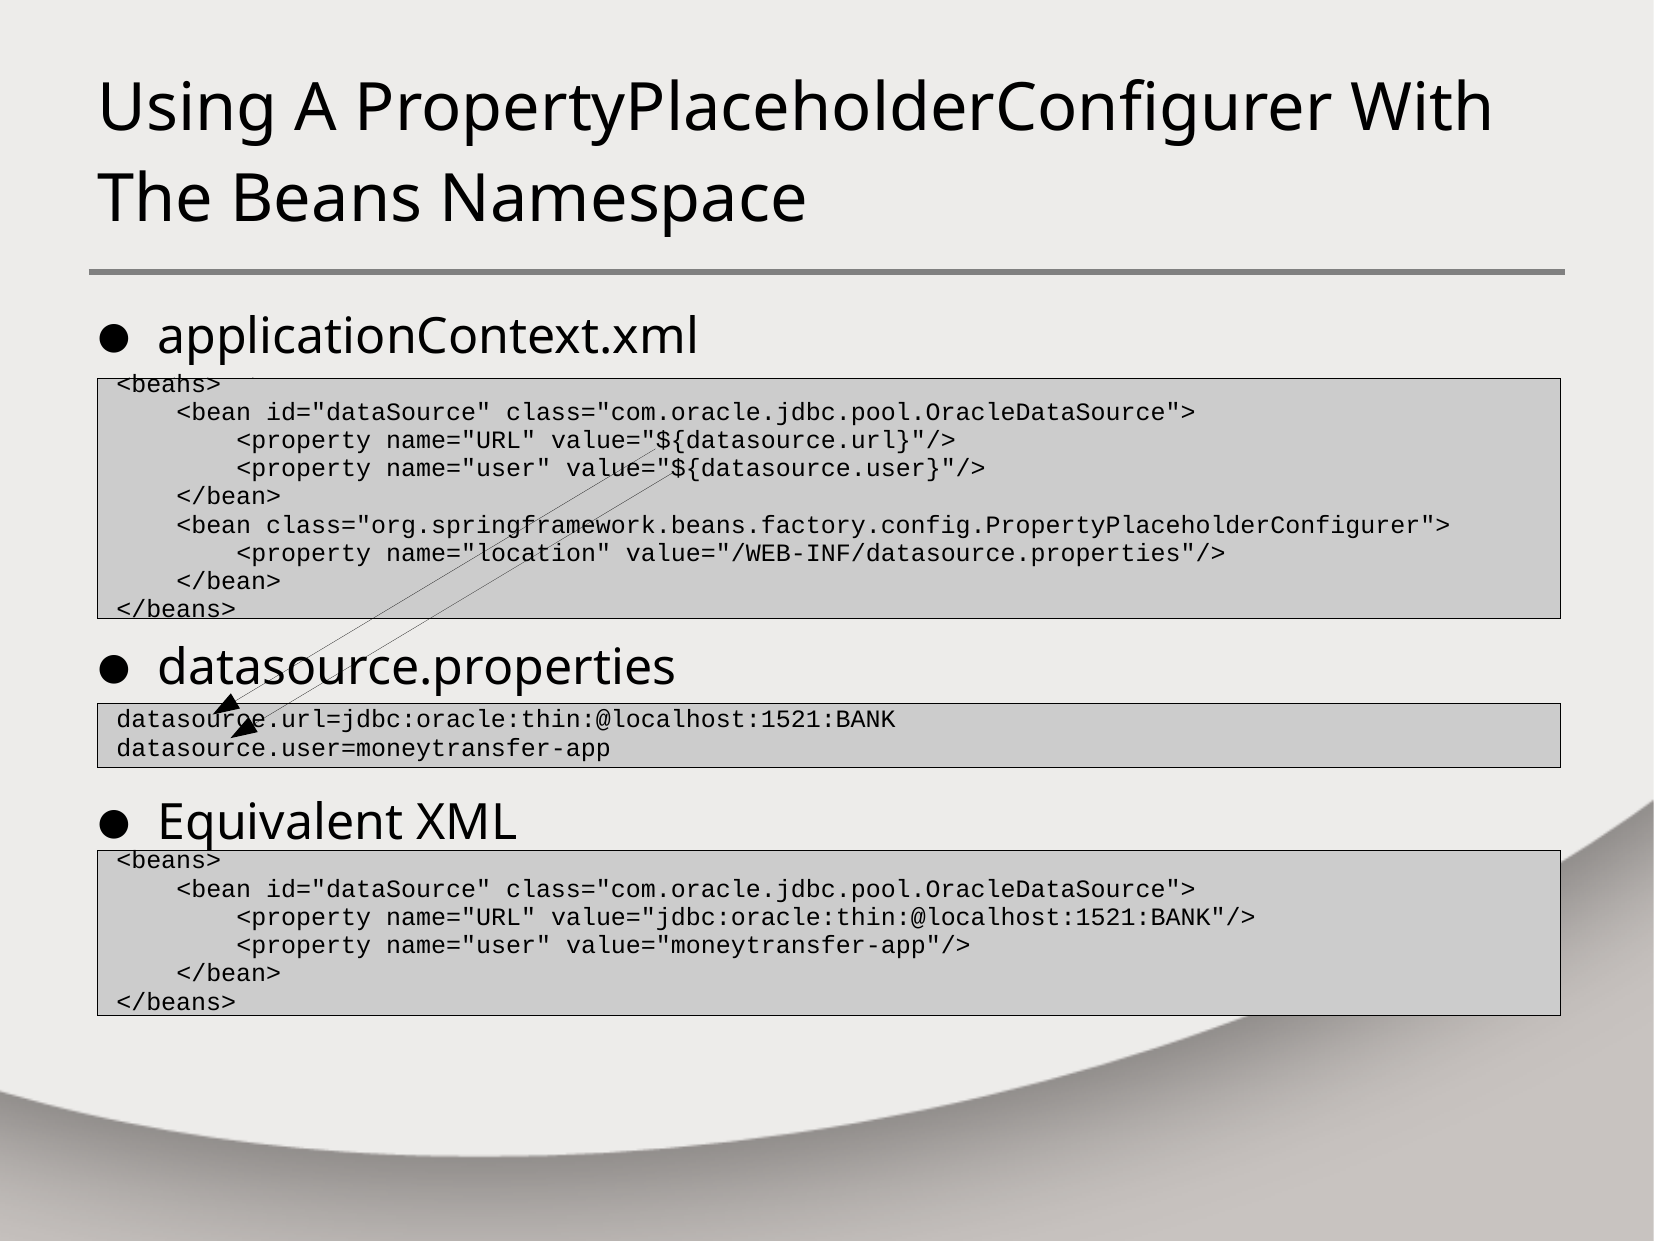

# Using A PropertyPlaceholderConfigurer With The Beans Namespace
applicationContext.xml
datasource.properties
Equivalent XML
<beans>
 <bean id="dataSource" class="com.oracle.jdbc.pool.OracleDataSource">
 <property name="URL" value="${datasource.url}"/>
 <property name="user" value="${datasource.user}"/>
 </bean>
 <bean class="org.springframework.beans.factory.config.PropertyPlaceholderConfigurer">
 <property name="location" value="/WEB-INF/datasource.properties"/>
 </bean>
</beans>
<beans>
 <bean id="dataSource" class="com.oracle.jdbc.pool.OracleDataSource">
 <property name="URL" value="${datasource.url}"/>
 <property name="user" value="${datasource.user}"/>
 </bean>
 <bean class="org.springframework.beans.factory.config.PropertyPlaceholderConfigurer">
 <property name="location" value="/WEB-INF/datasource.properties"/>
 </bean>
</beans>
datasource.url=jdbc:oracle:thin:@localhost:1521:BANK
datasource.user=moneytransfer-app
<beans>
 <bean id="dataSource" class="com.oracle.jdbc.pool.OracleDataSource">
 <property name="URL" value="jdbc:oracle:thin:@localhost:1521:BANK"/>
 <property name="user" value="moneytransfer-app"/>
 </bean>
</beans>